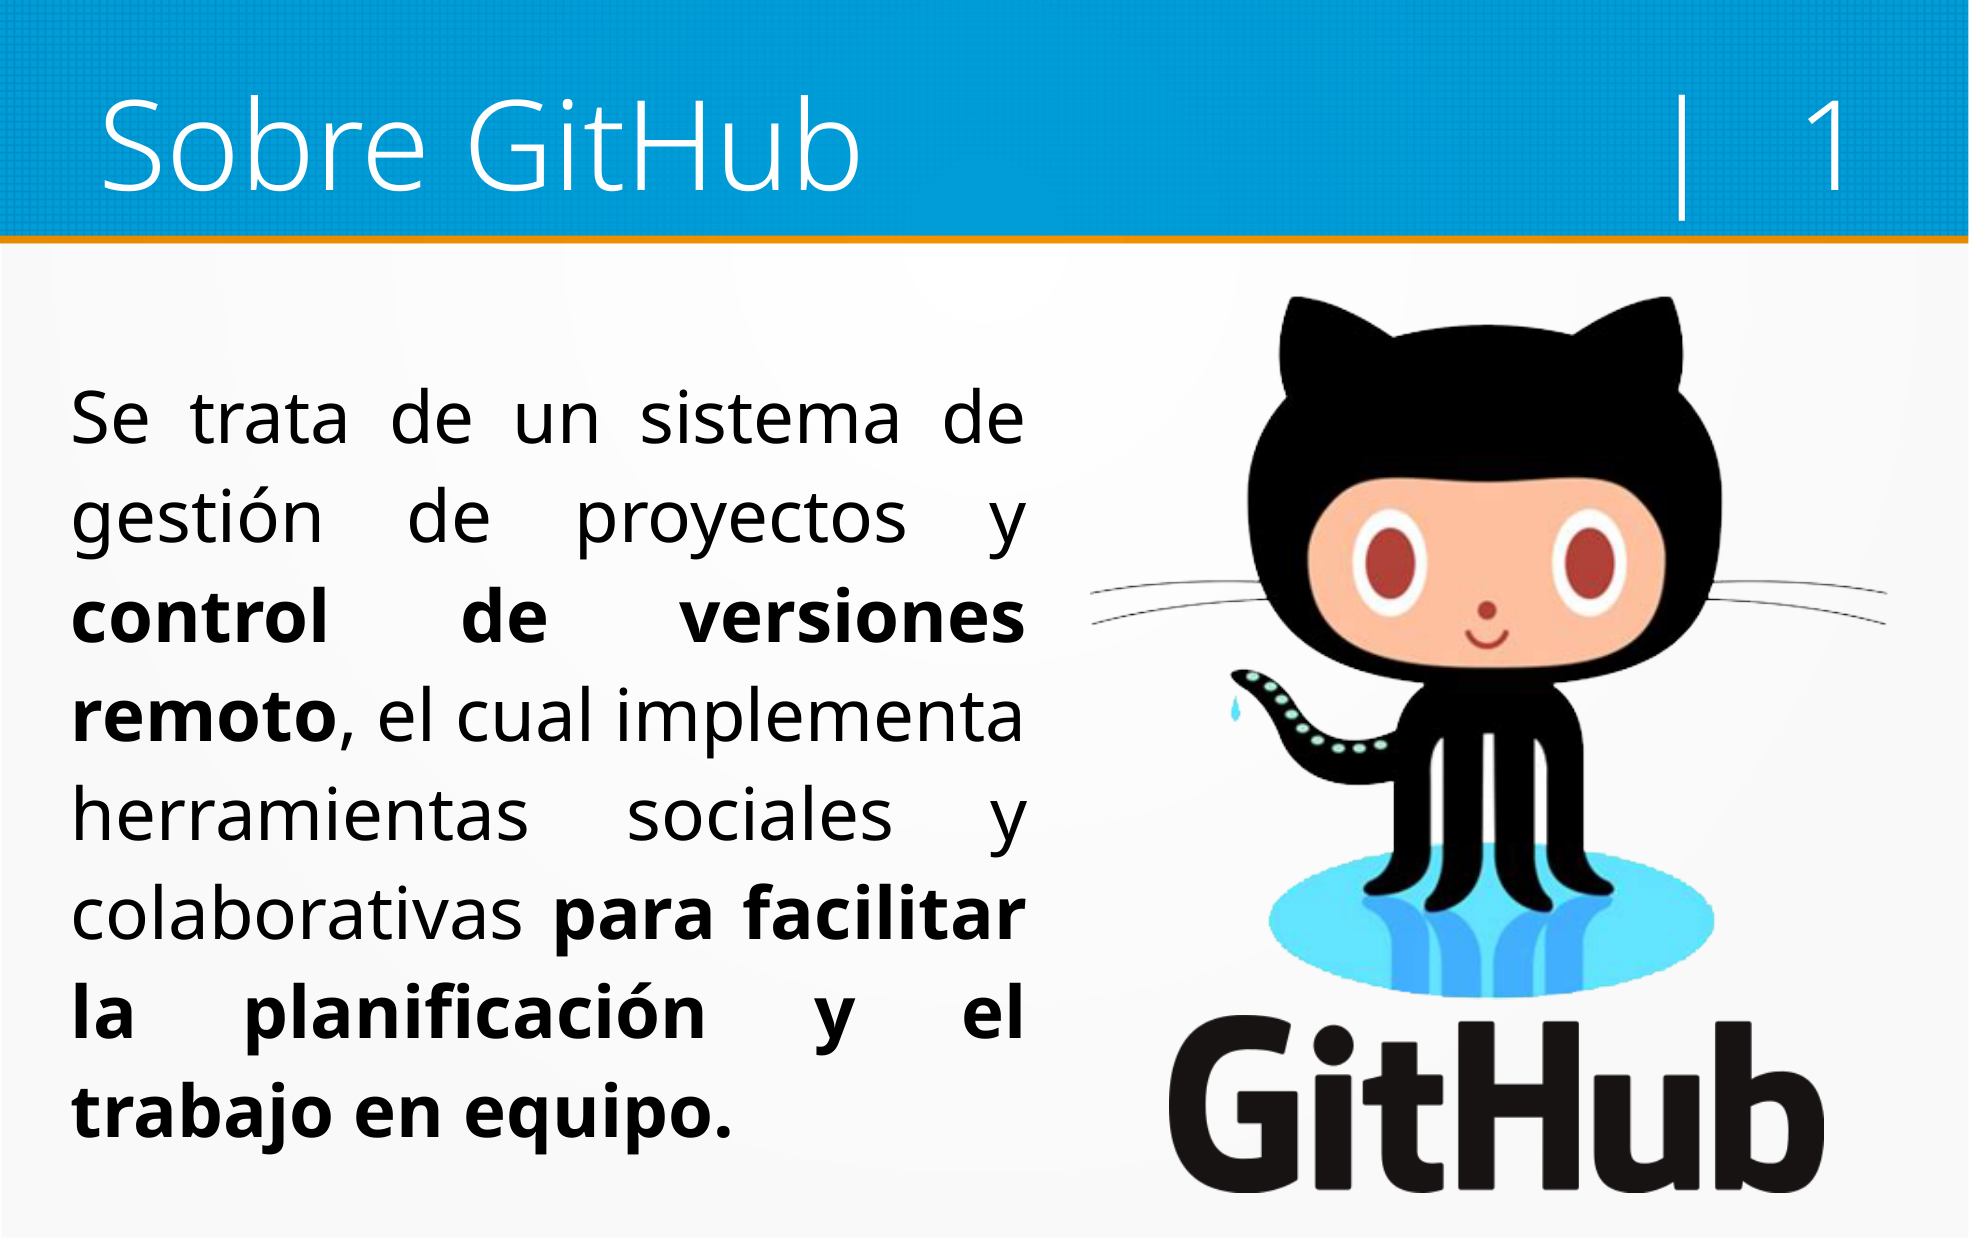

# Sobre GitHub											|		1
Se trata de un sistema de gestión de proyectos y control de versiones remoto, el cual implementa herramientas sociales y colaborativas para facilitar la planificación y el trabajo en equipo.